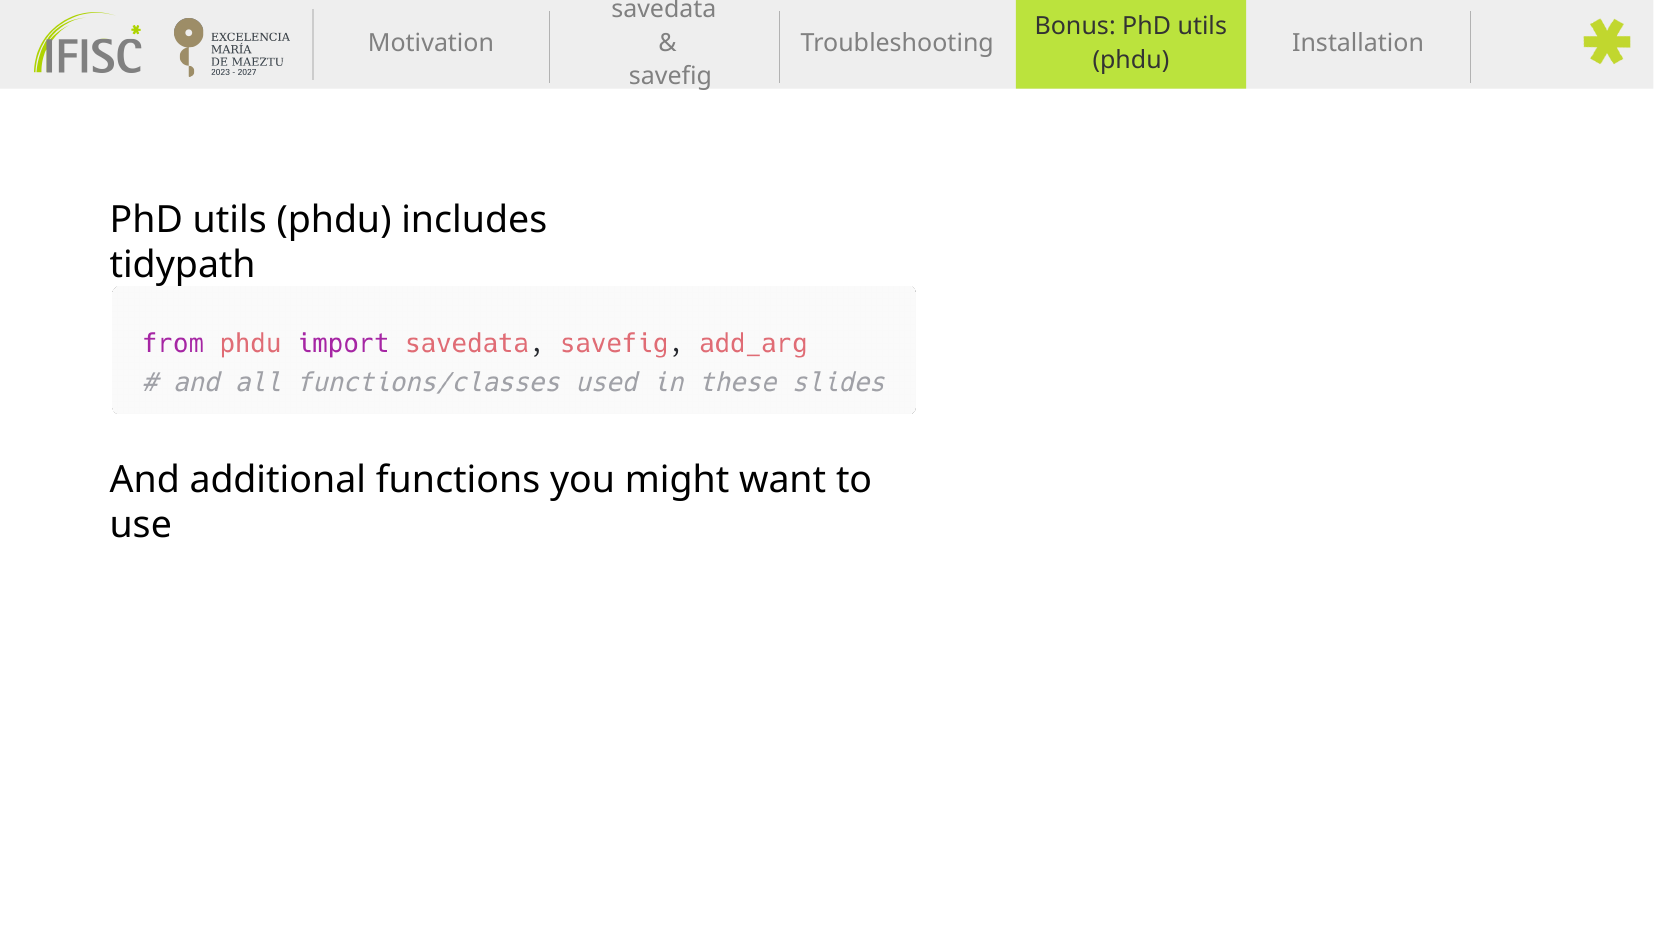

Troubleshooting
savedata
&
 savefig
Bonus: PhD utils (phdu)
Motivation
Installation
PhD utils (phdu) includes tidypath
And additional functions you might want to use